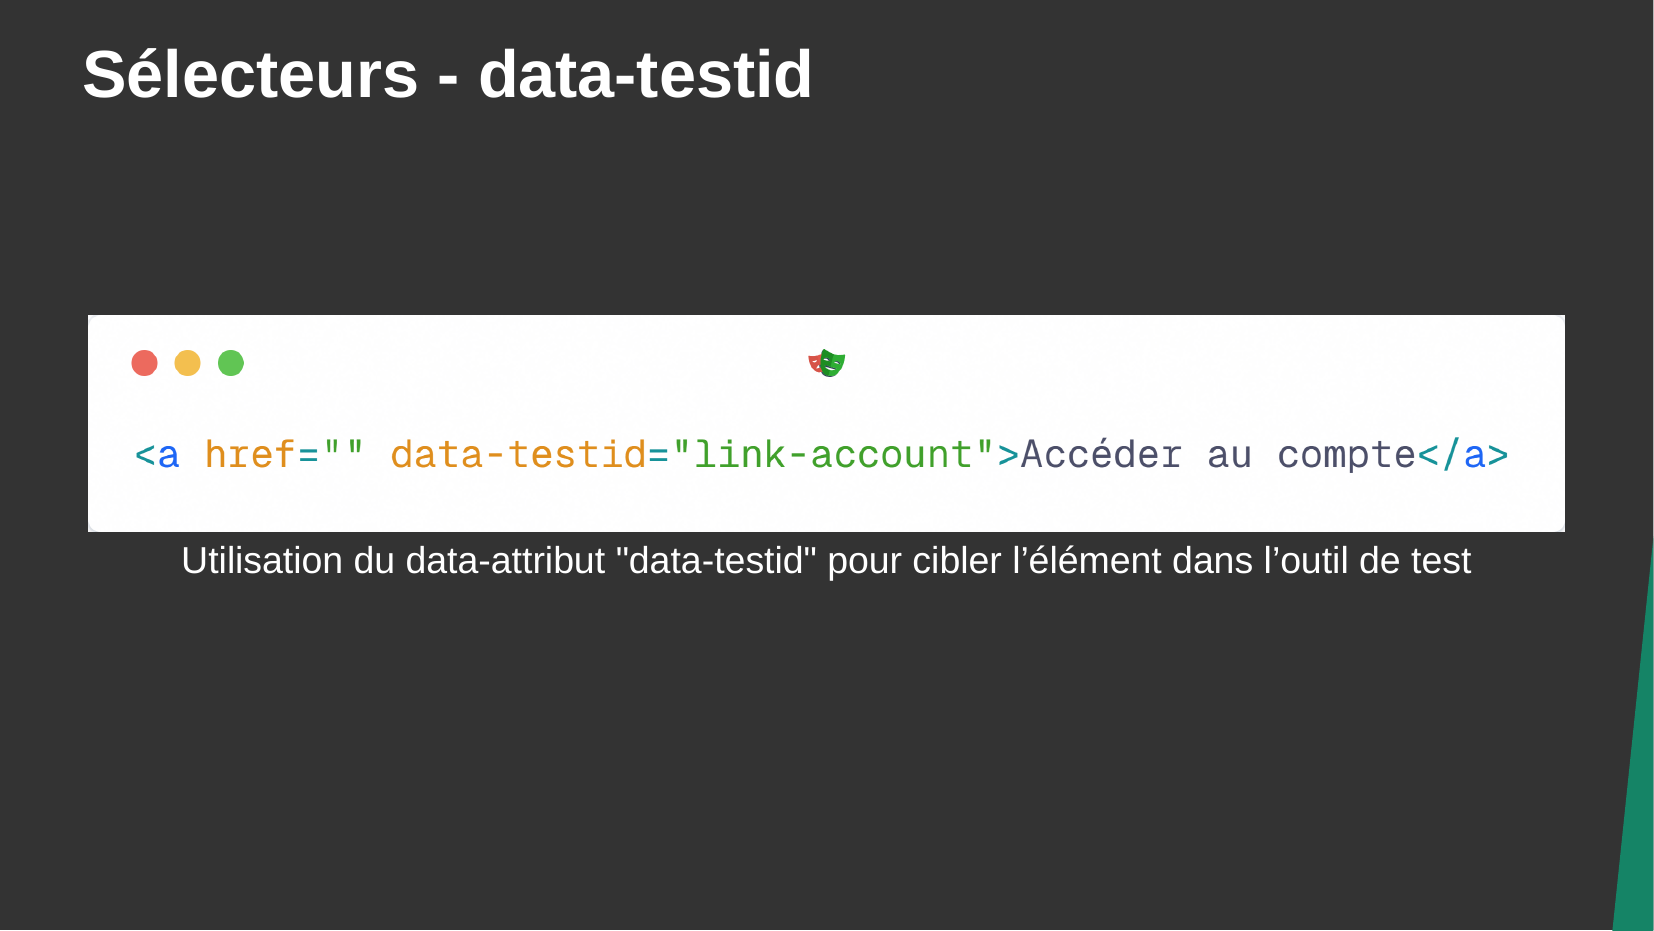

# Sélecteurs - data-testid
Utilisation du data-attribut "data-testid" pour cibler l’élément dans l’outil de test